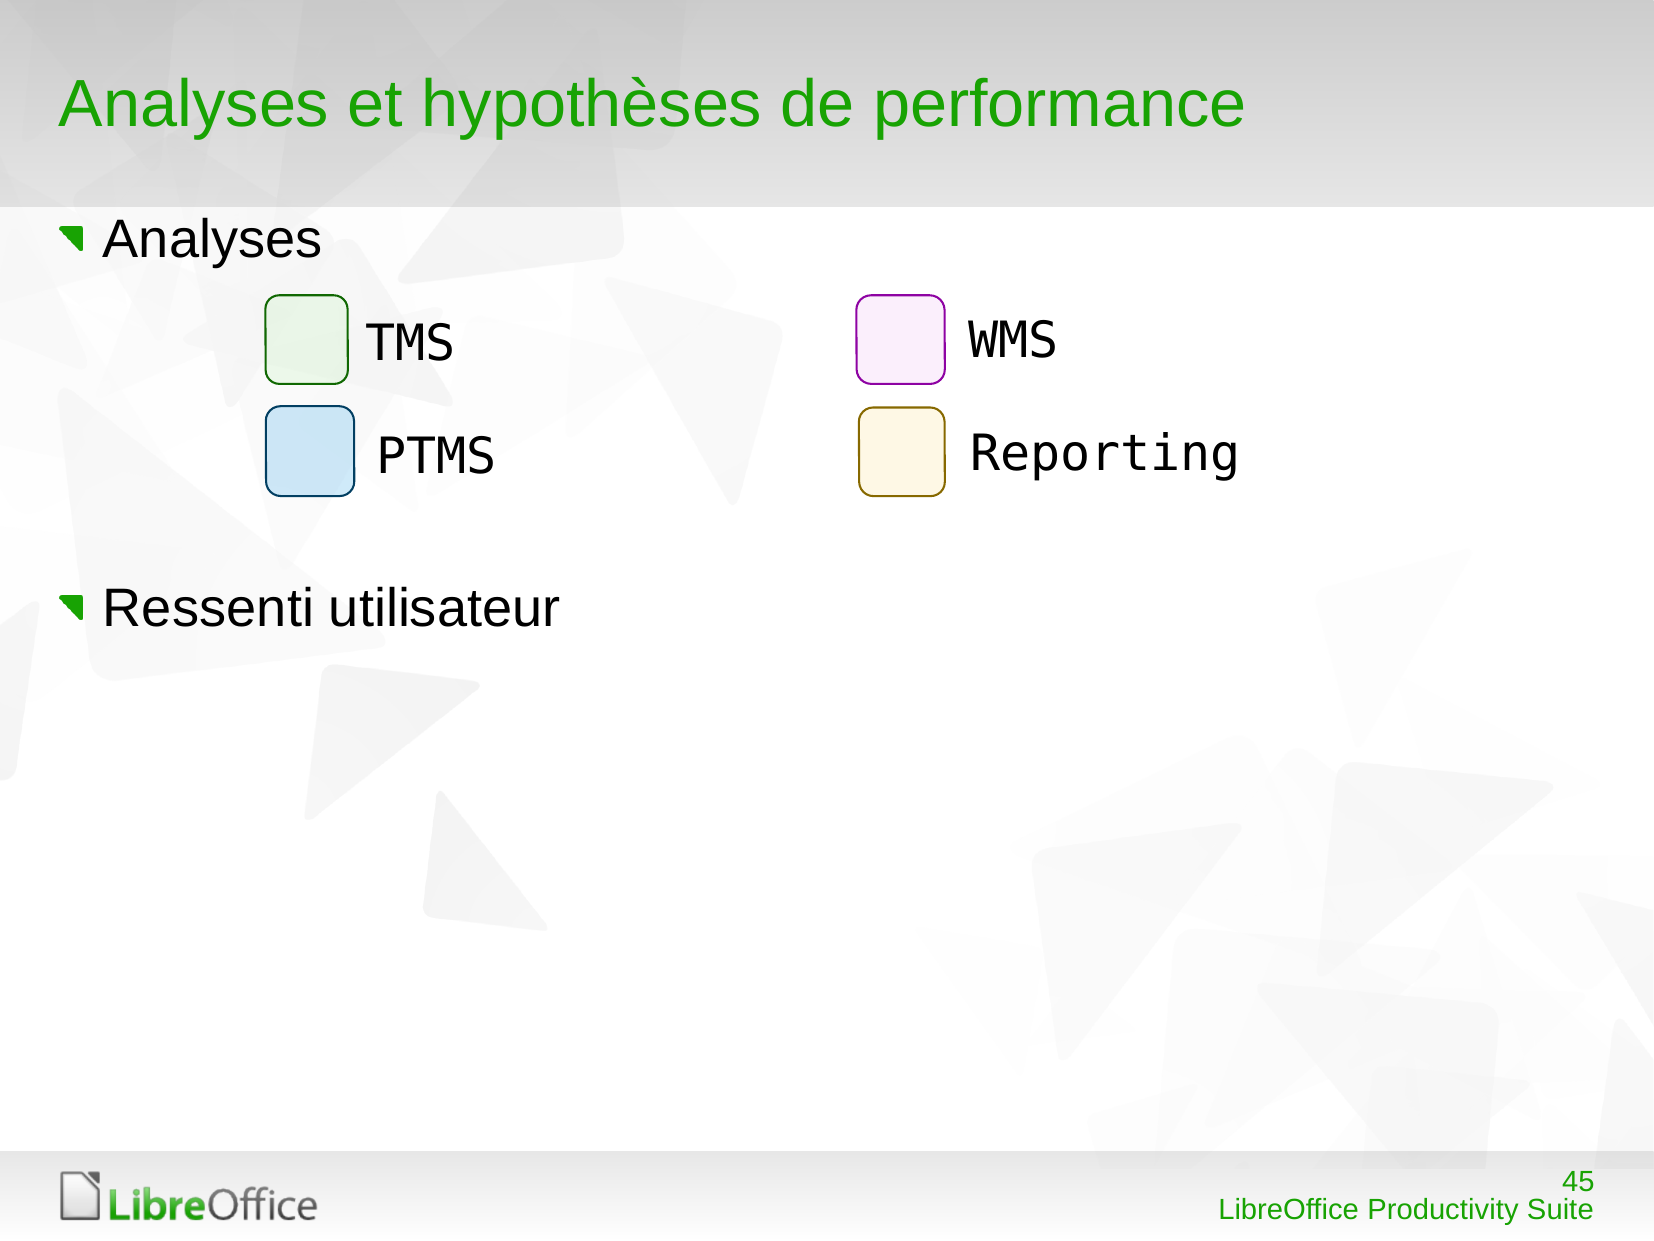

# Analyses et hypothèses de performance
Analyses
Ressenti utilisateur
WMS
TMS
PTMS
Reporting
45
LibreOffice Productivity Suite